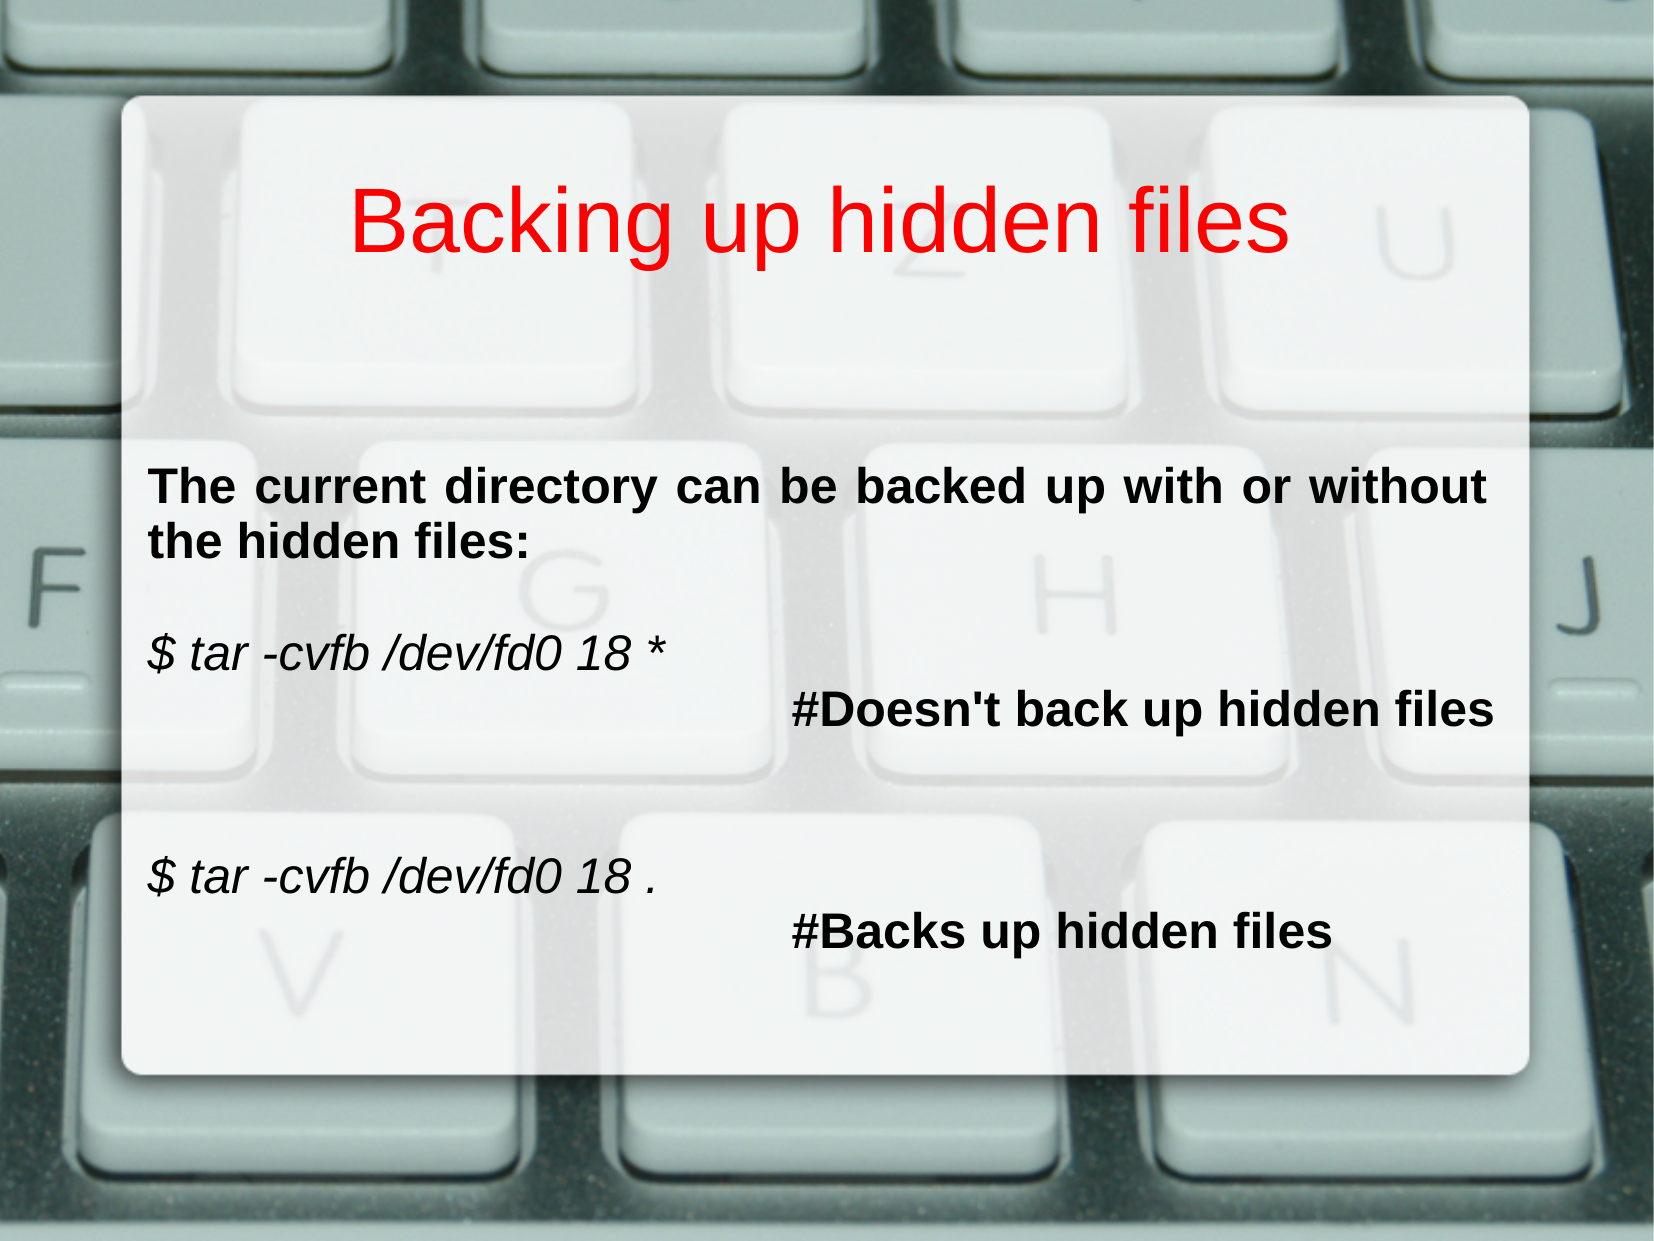

# Backing up hidden files
The current directory can be backed up with or without the hidden files:
$ tar -cvfb /dev/fd0 18 *
 #Doesn't back up hidden files
$ tar -cvfb /dev/fd0 18 .
 #Backs up hidden files